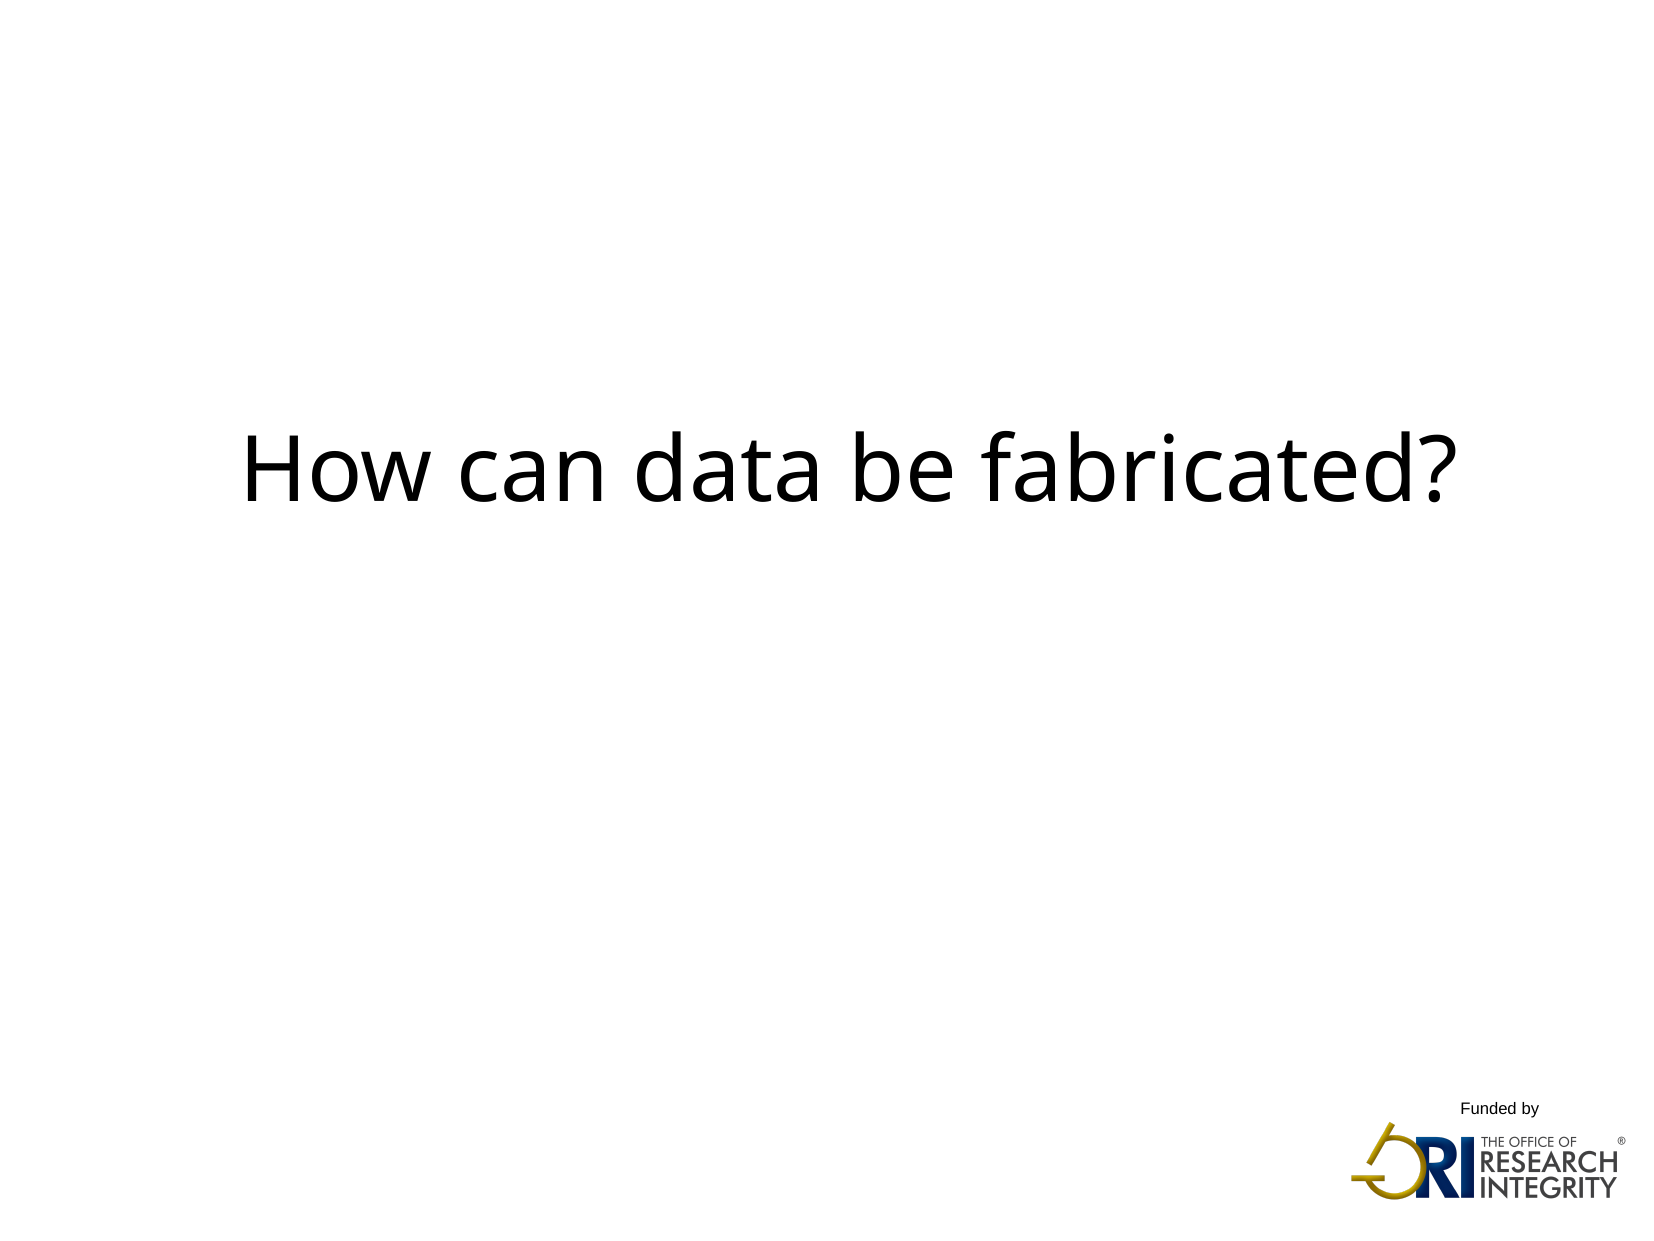

# How can data be fabricated?
Funded by